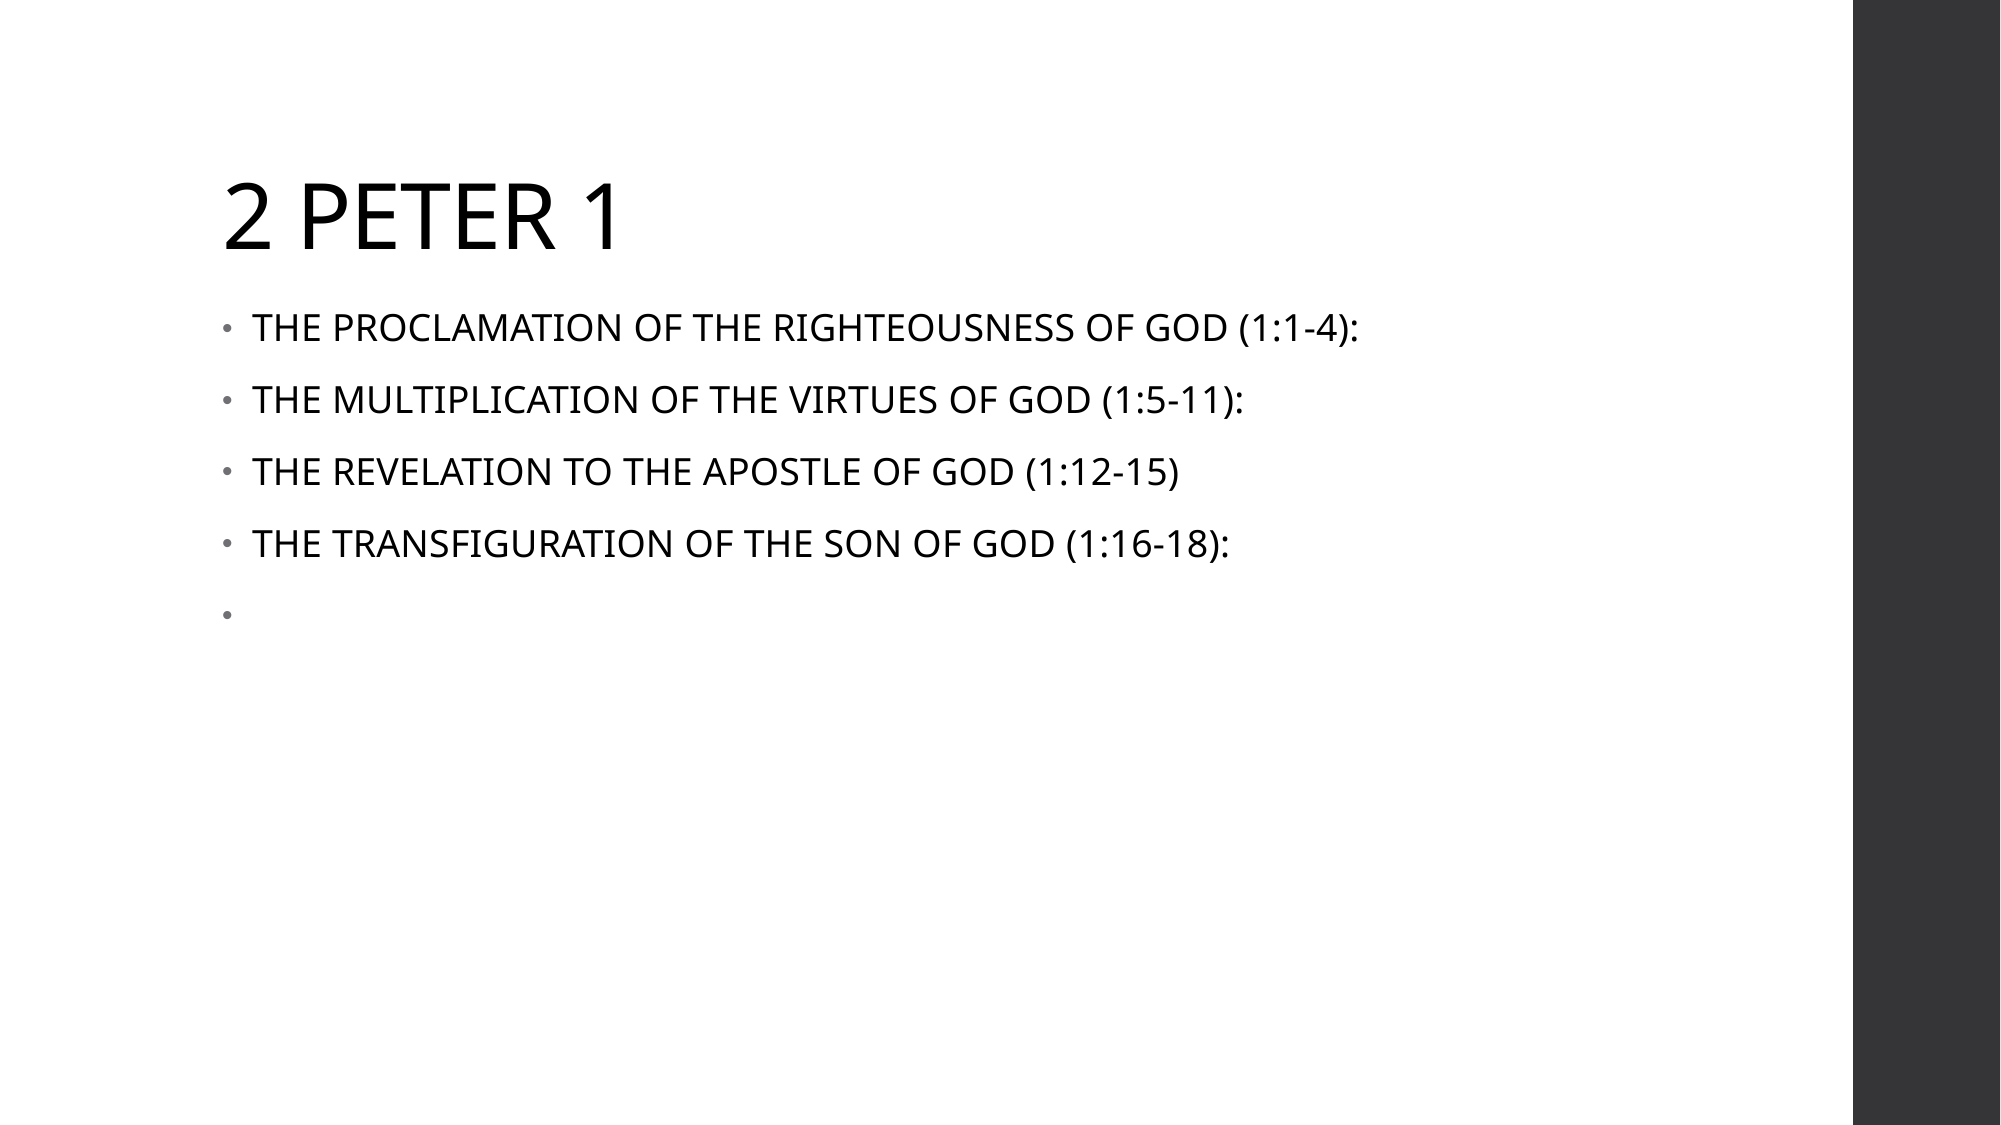

# 2 PETER 1
THE PROCLAMATION OF THE RIGHTEOUSNESS OF GOD (1:1-4):
THE MULTIPLICATION OF THE VIRTUES OF GOD (1:5-11):
THE REVELATION TO THE APOSTLE OF GOD (1:12-15)
THE TRANSFIGURATION OF THE SON OF GOD (1:16-18):